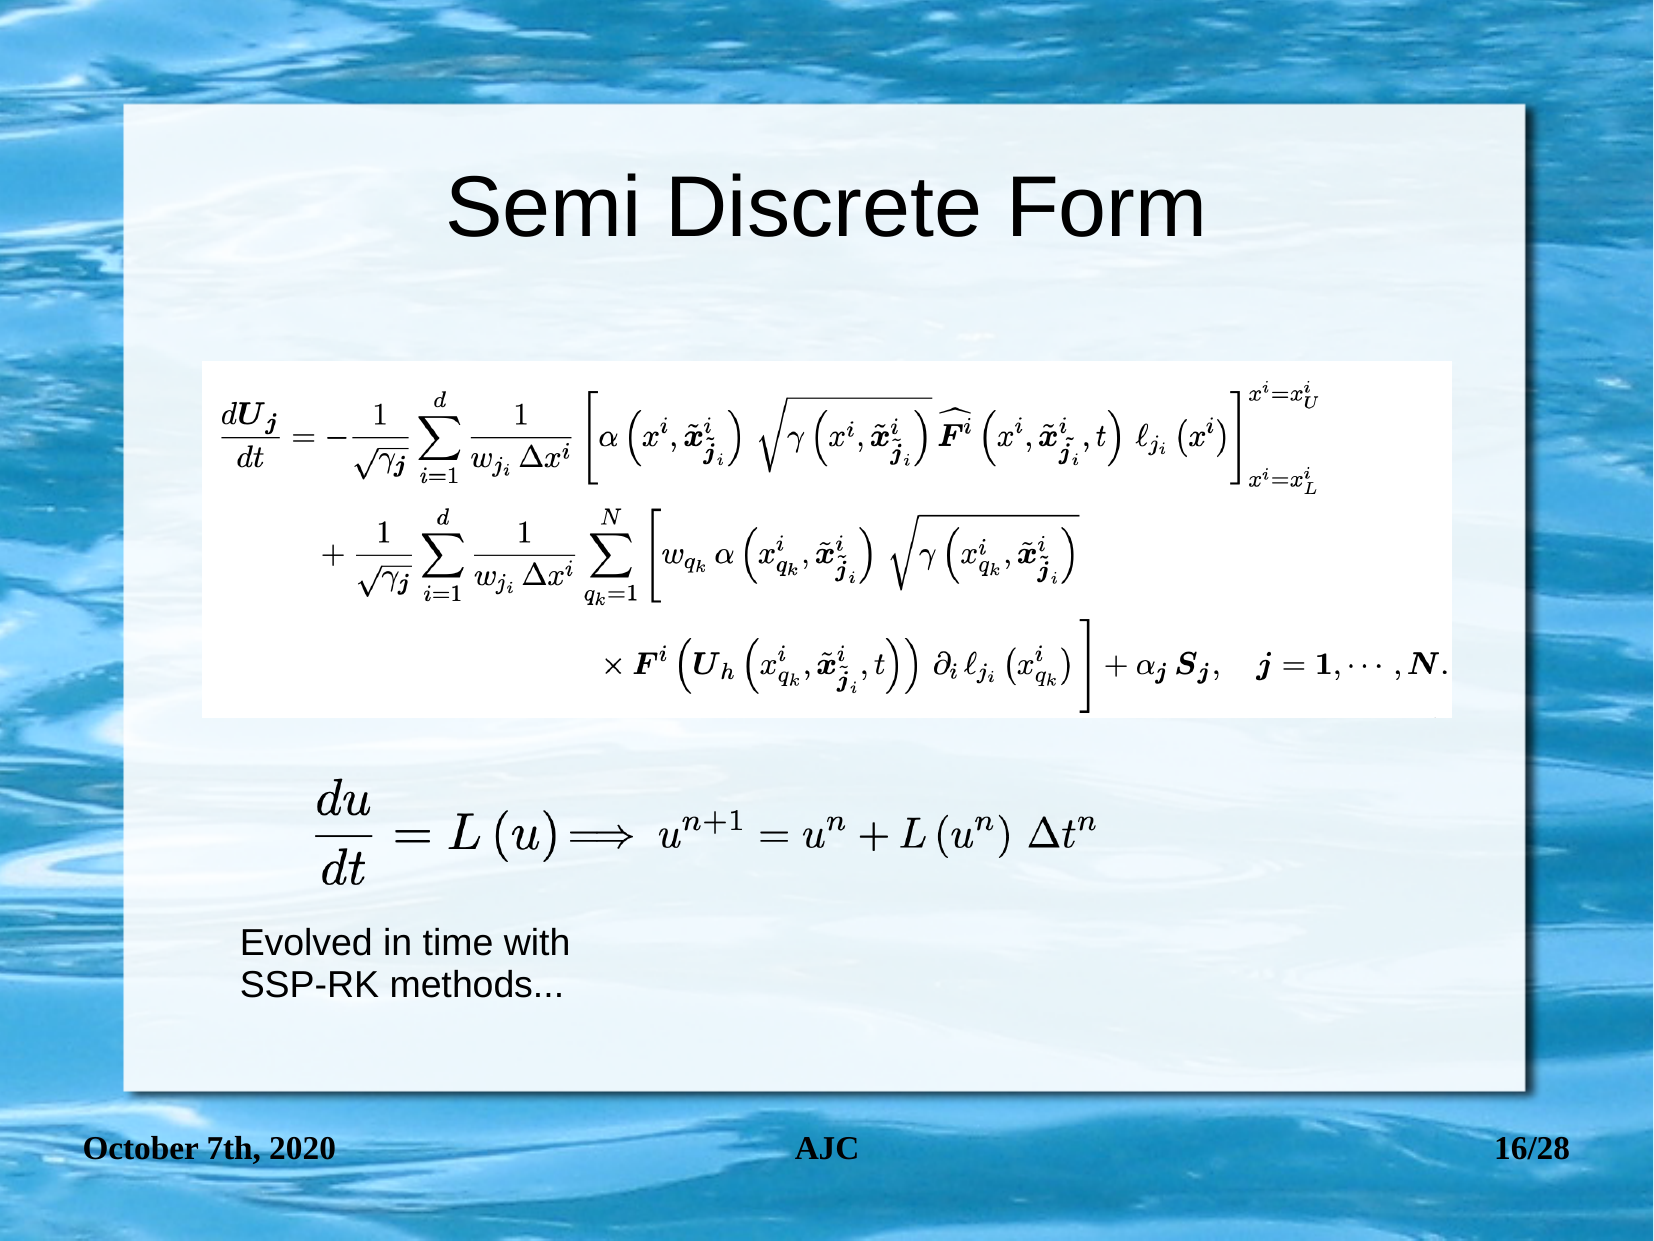

# Semi Discrete Form
Evolved in time with SSP-RK methods...
October 7th, 2020
AJC
16